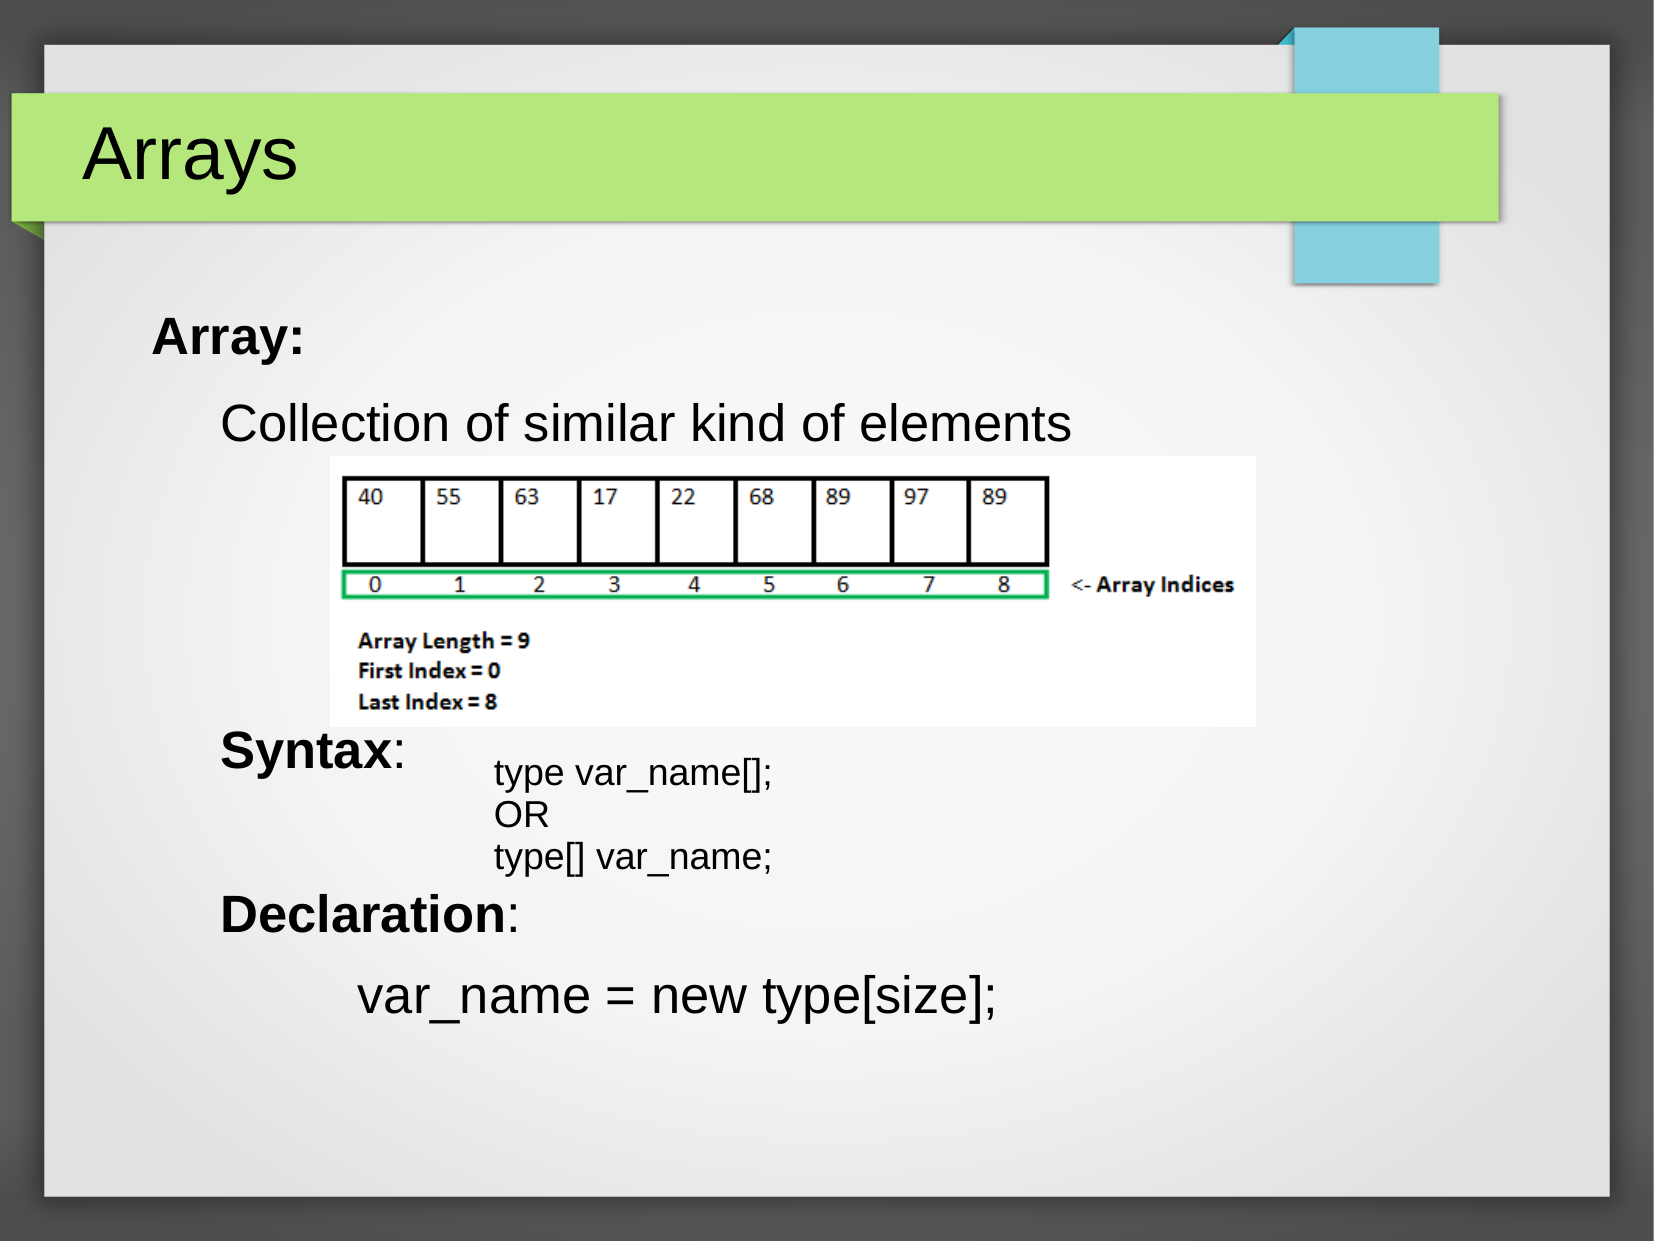

# Arrays
Array:
Collection of similar kind of elements
Syntax:
Declaration:
var_name = new type[size];
type var_name[];
OR
type[] var_name;